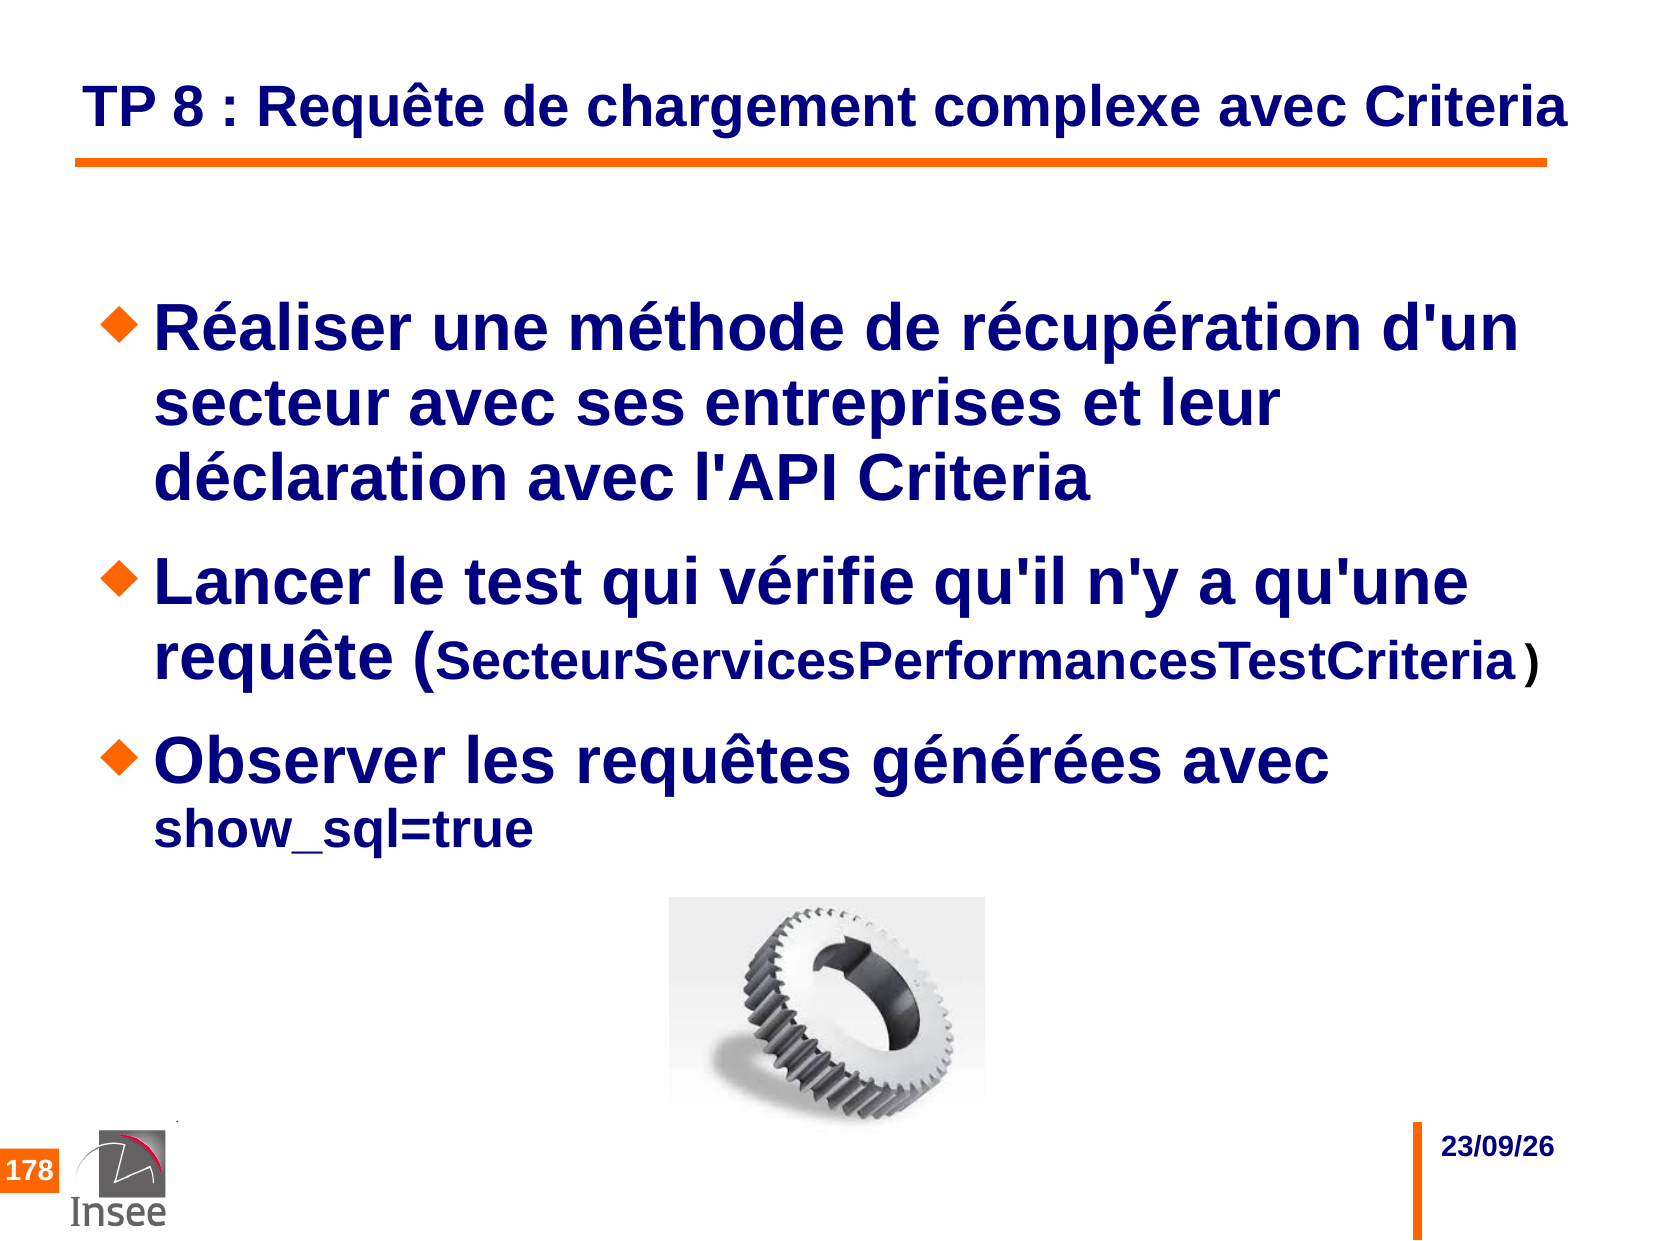

# TP 8 : Requête de chargement complexe avec Criteria
Réaliser une méthode de récupération d'un secteur avec ses entreprises et leur déclaration avec l'API Criteria
Lancer le test qui vérifie qu'il n'y a qu'une requête (SecteurServicesPerformancesTestCriteria)
Observer les requêtes générées avec show_sql=true
178